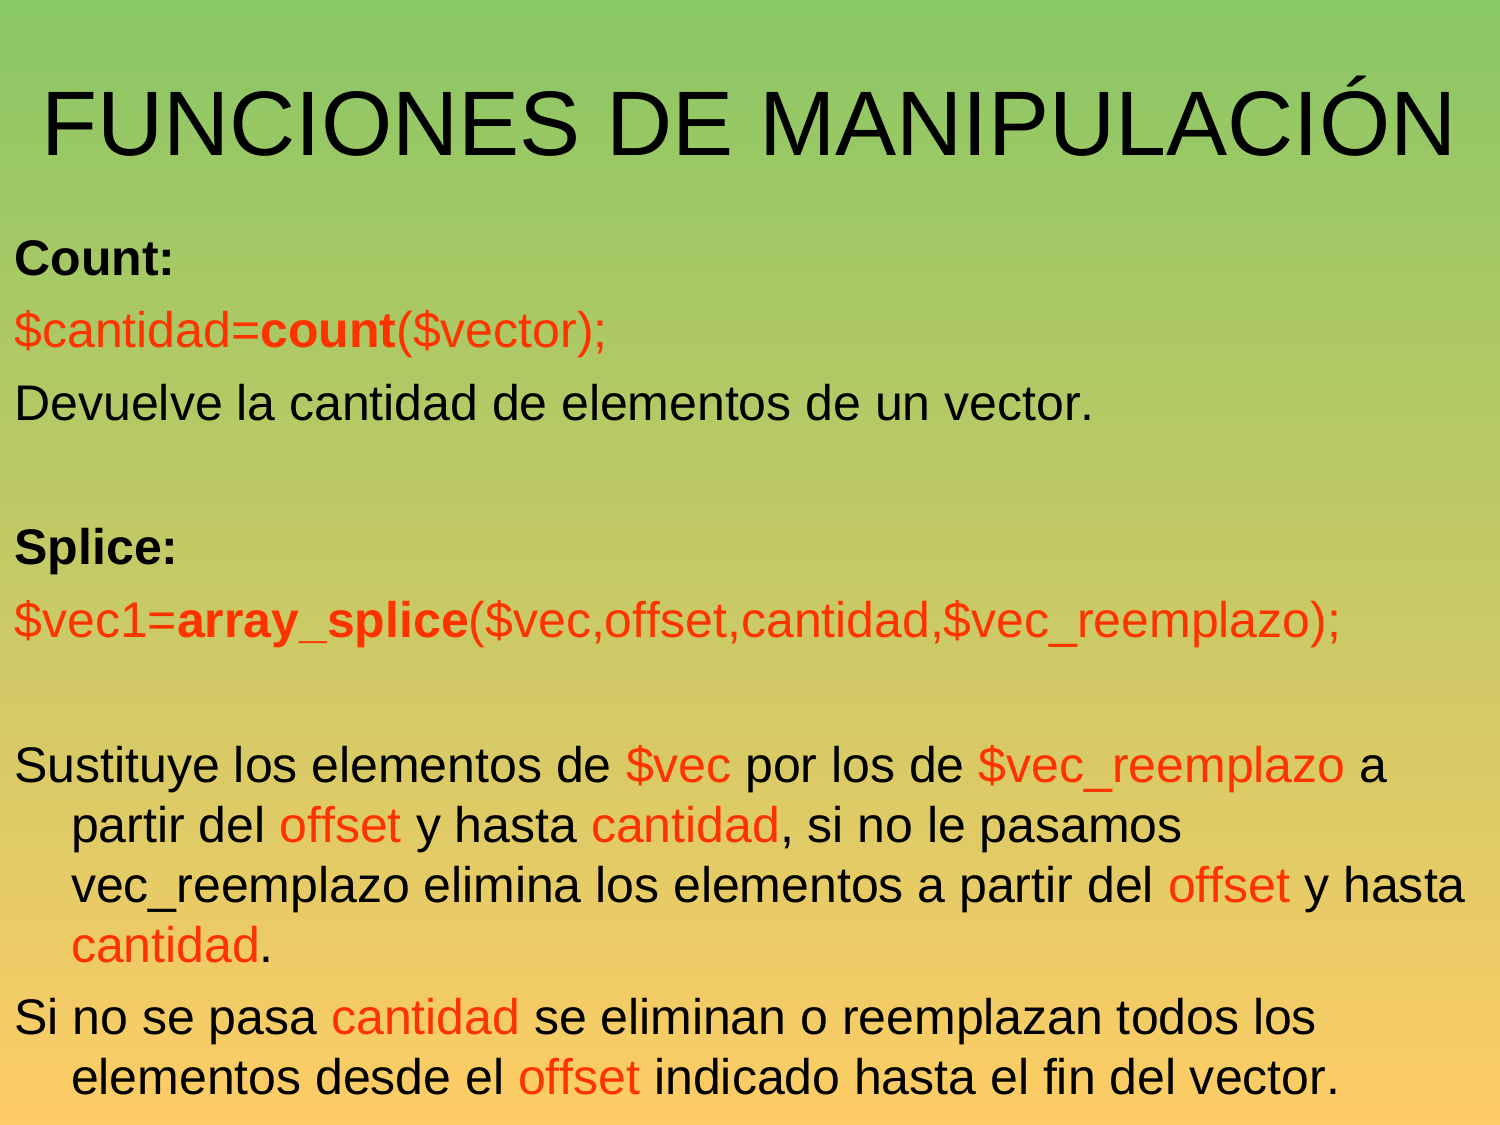

# Count:
$cantidad=count($vector);
Devuelve la cantidad de elementos de un vector.
Splice:
$vec1=array_splice($vec,offset,cantidad,$vec_reemplazo);
Sustituye los elementos de $vec por los de $vec_reemplazo a partir del offset y hasta cantidad, si no le pasamos vec_reemplazo elimina los elementos a partir del offset y hasta cantidad.
Si no se pasa cantidad se eliminan o reemplazan todos los elementos desde el offset indicado hasta el fin del vector.
FUNCIONES DE MANIPULACIÓN